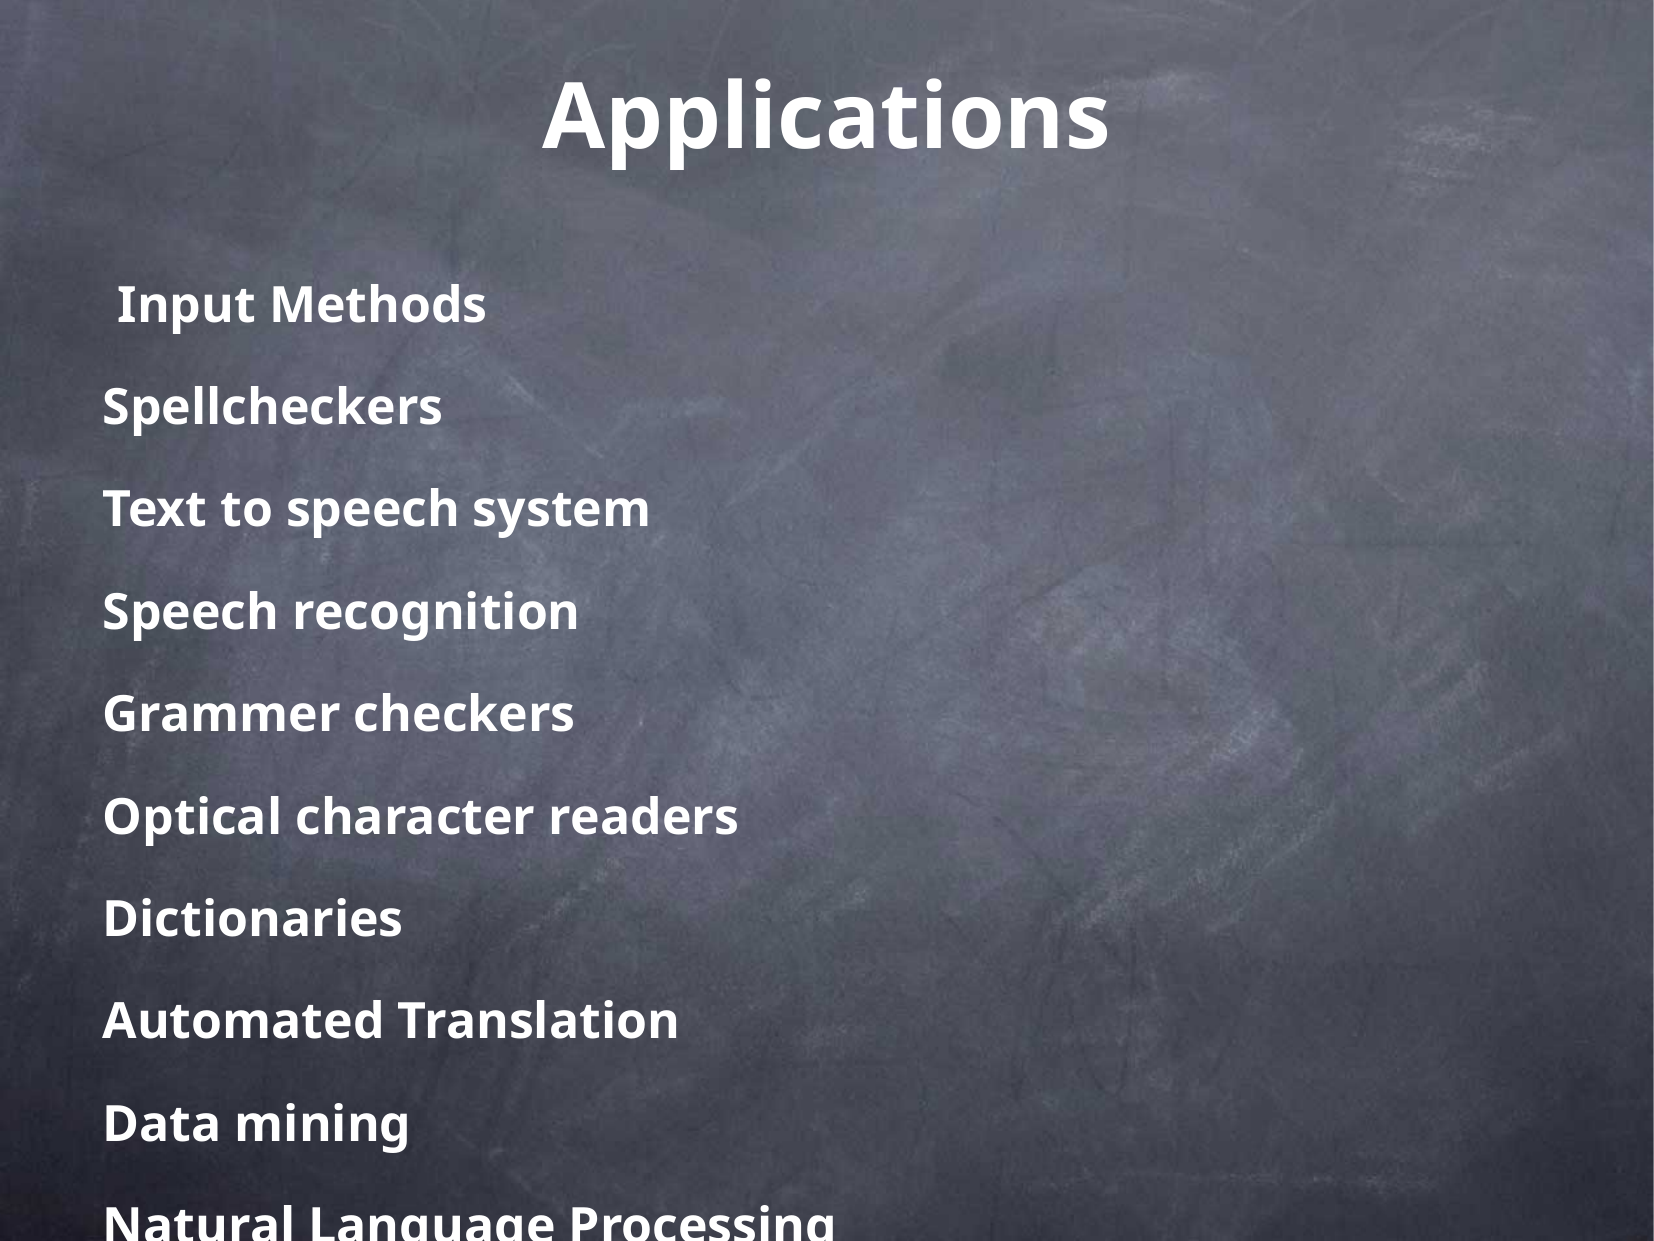

# Applications
 Input Methods
 Spellcheckers
 Text to speech system
 Speech recognition
 Grammer checkers
 Optical character readers
 Dictionaries
 Automated Translation
 Data mining
 Natural Language Processing